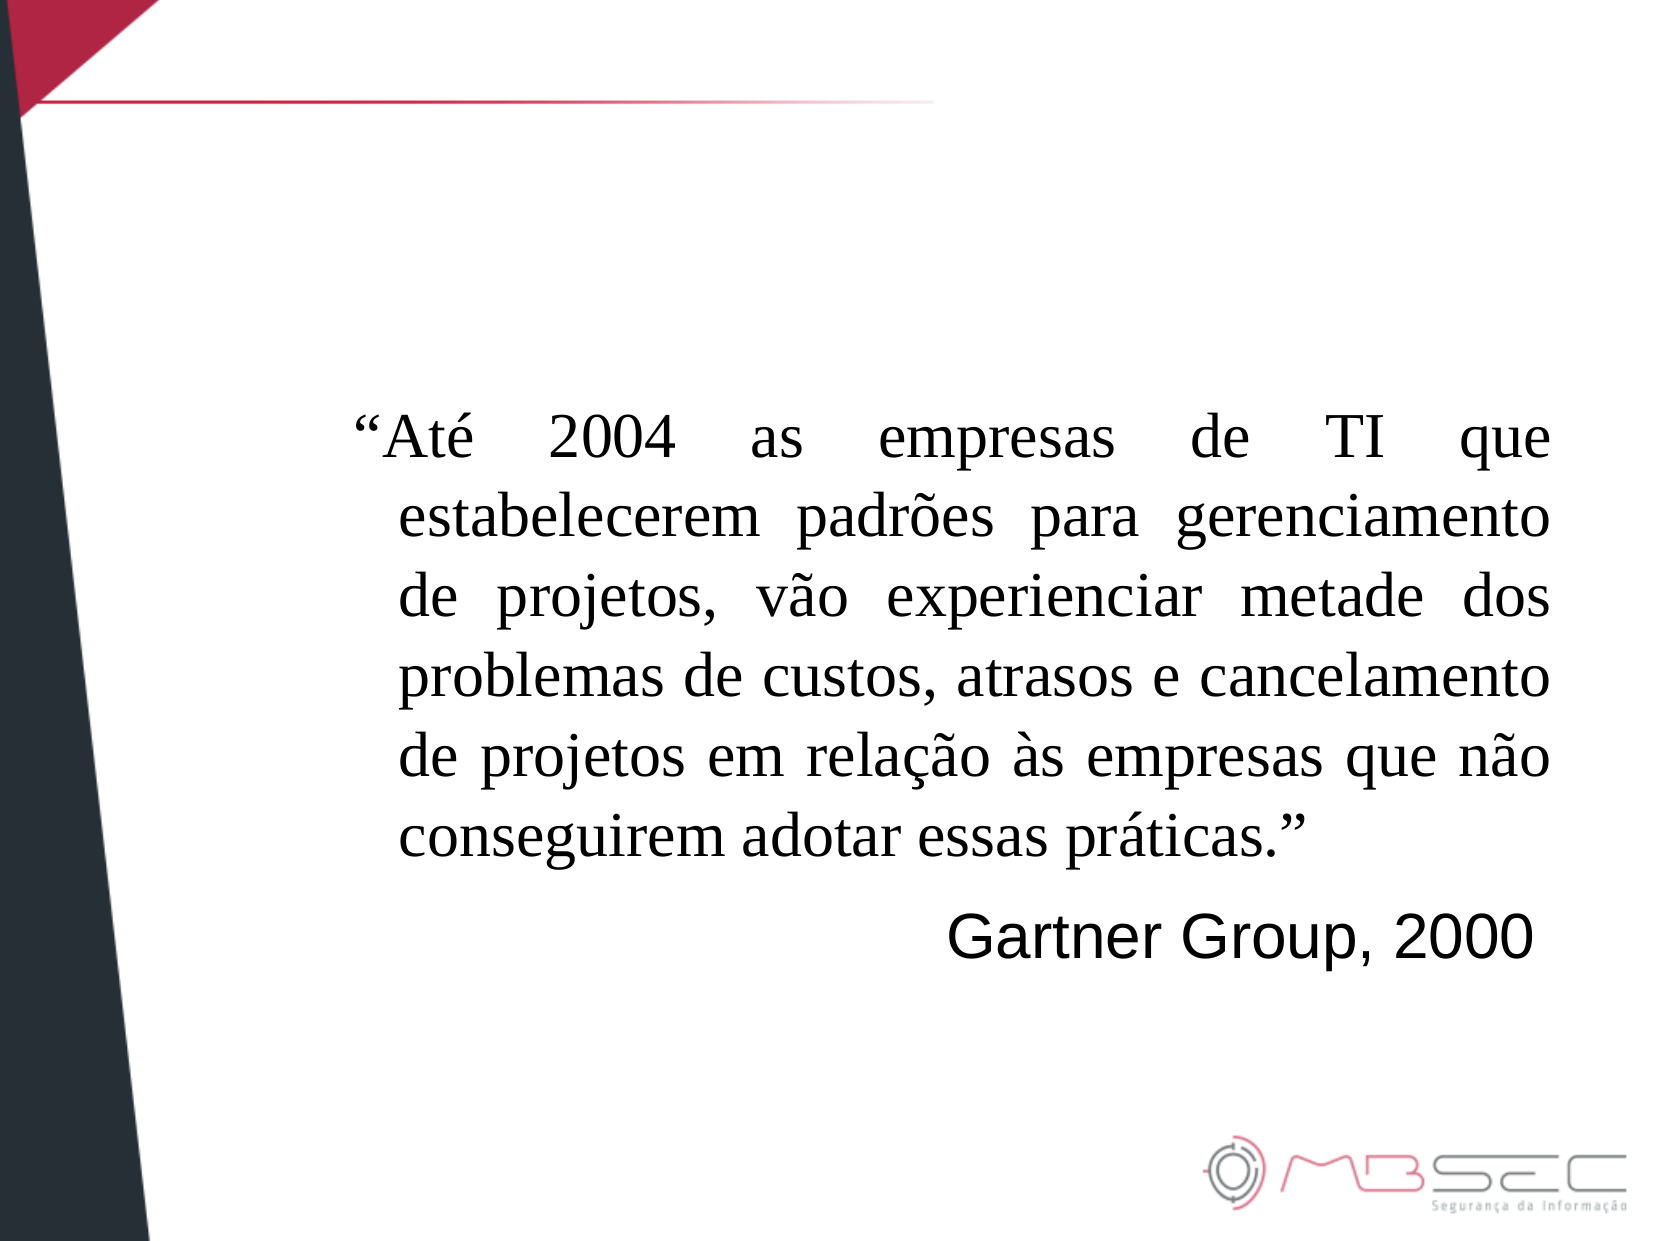

# “Até 2004 as empresas de TI que estabelecerem padrões para gerenciamento de projetos, vão experienciar metade dos problemas de custos, atrasos e cancelamento de projetos em relação às empresas que não conseguirem adotar essas práticas.”
 Gartner Group, 2000